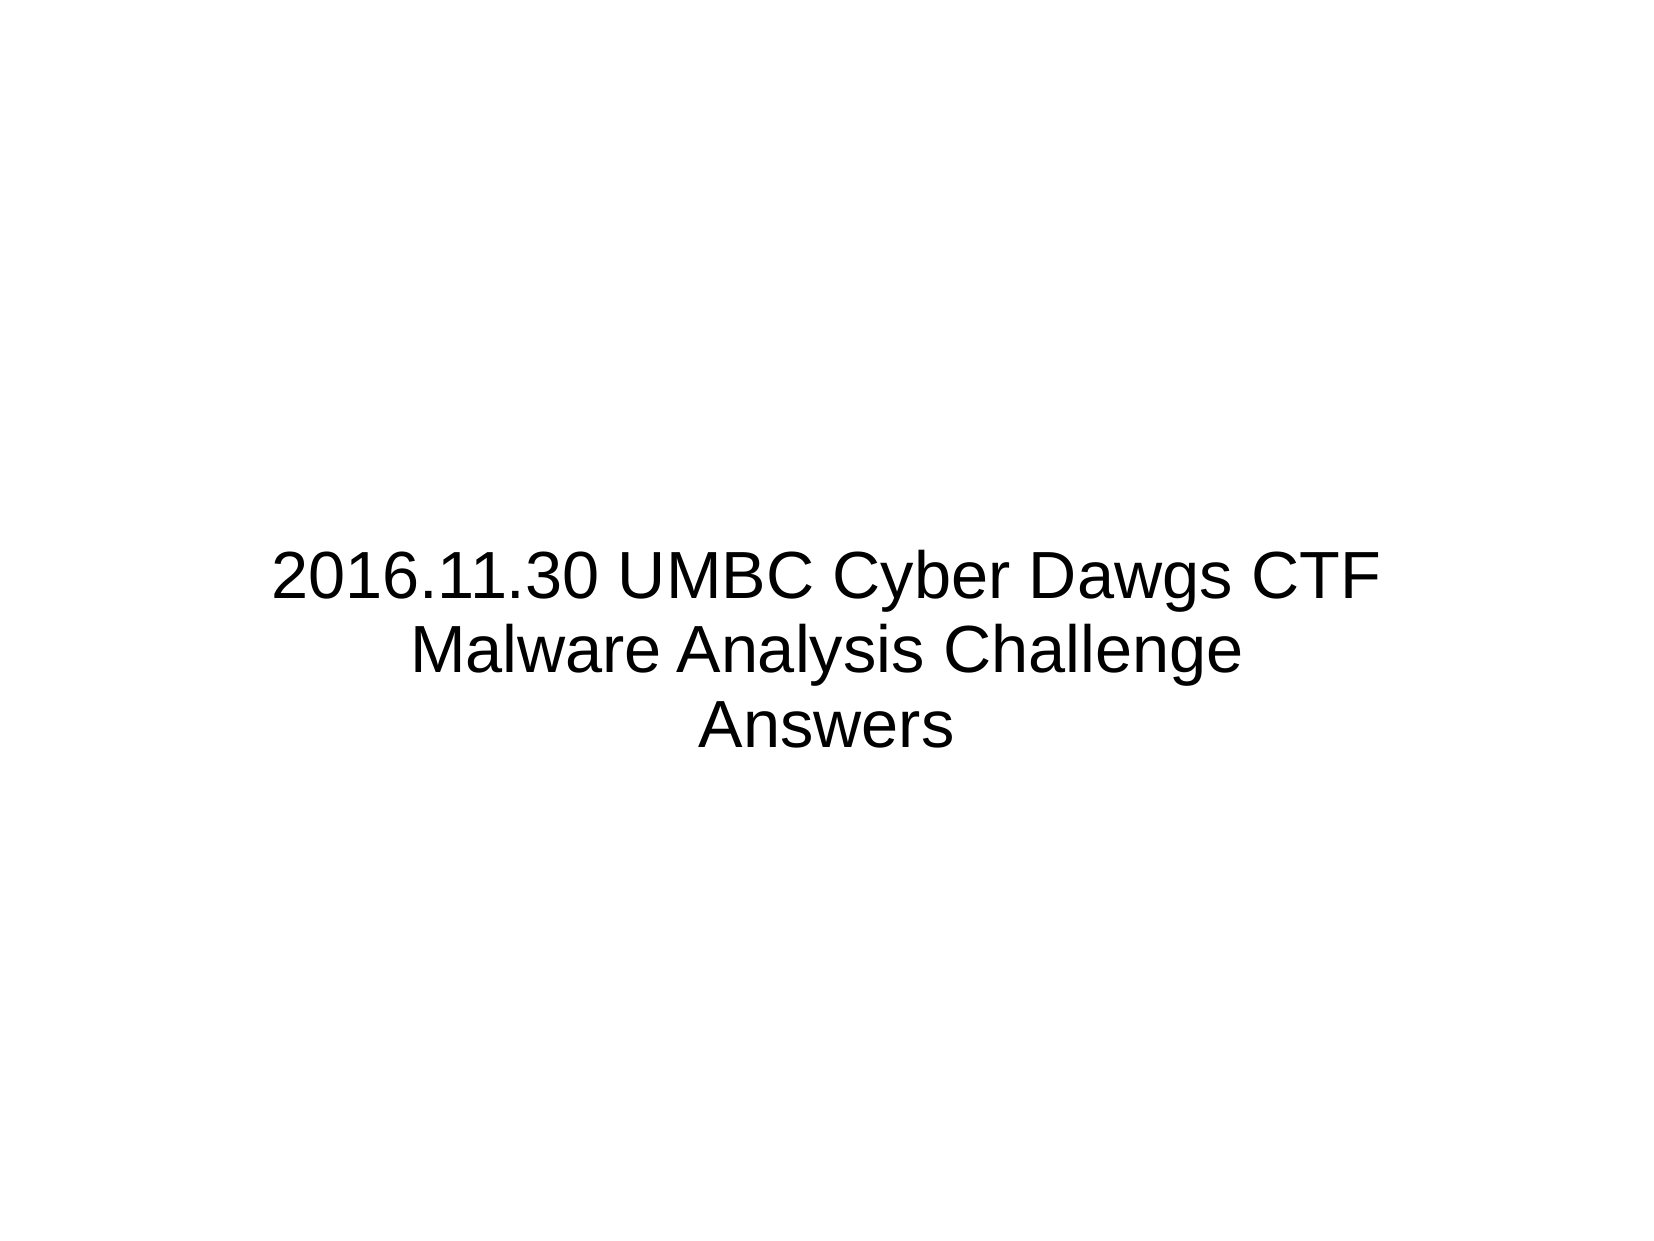

#
2016.11.30 UMBC Cyber Dawgs CTF
Malware Analysis Challenge
Answers